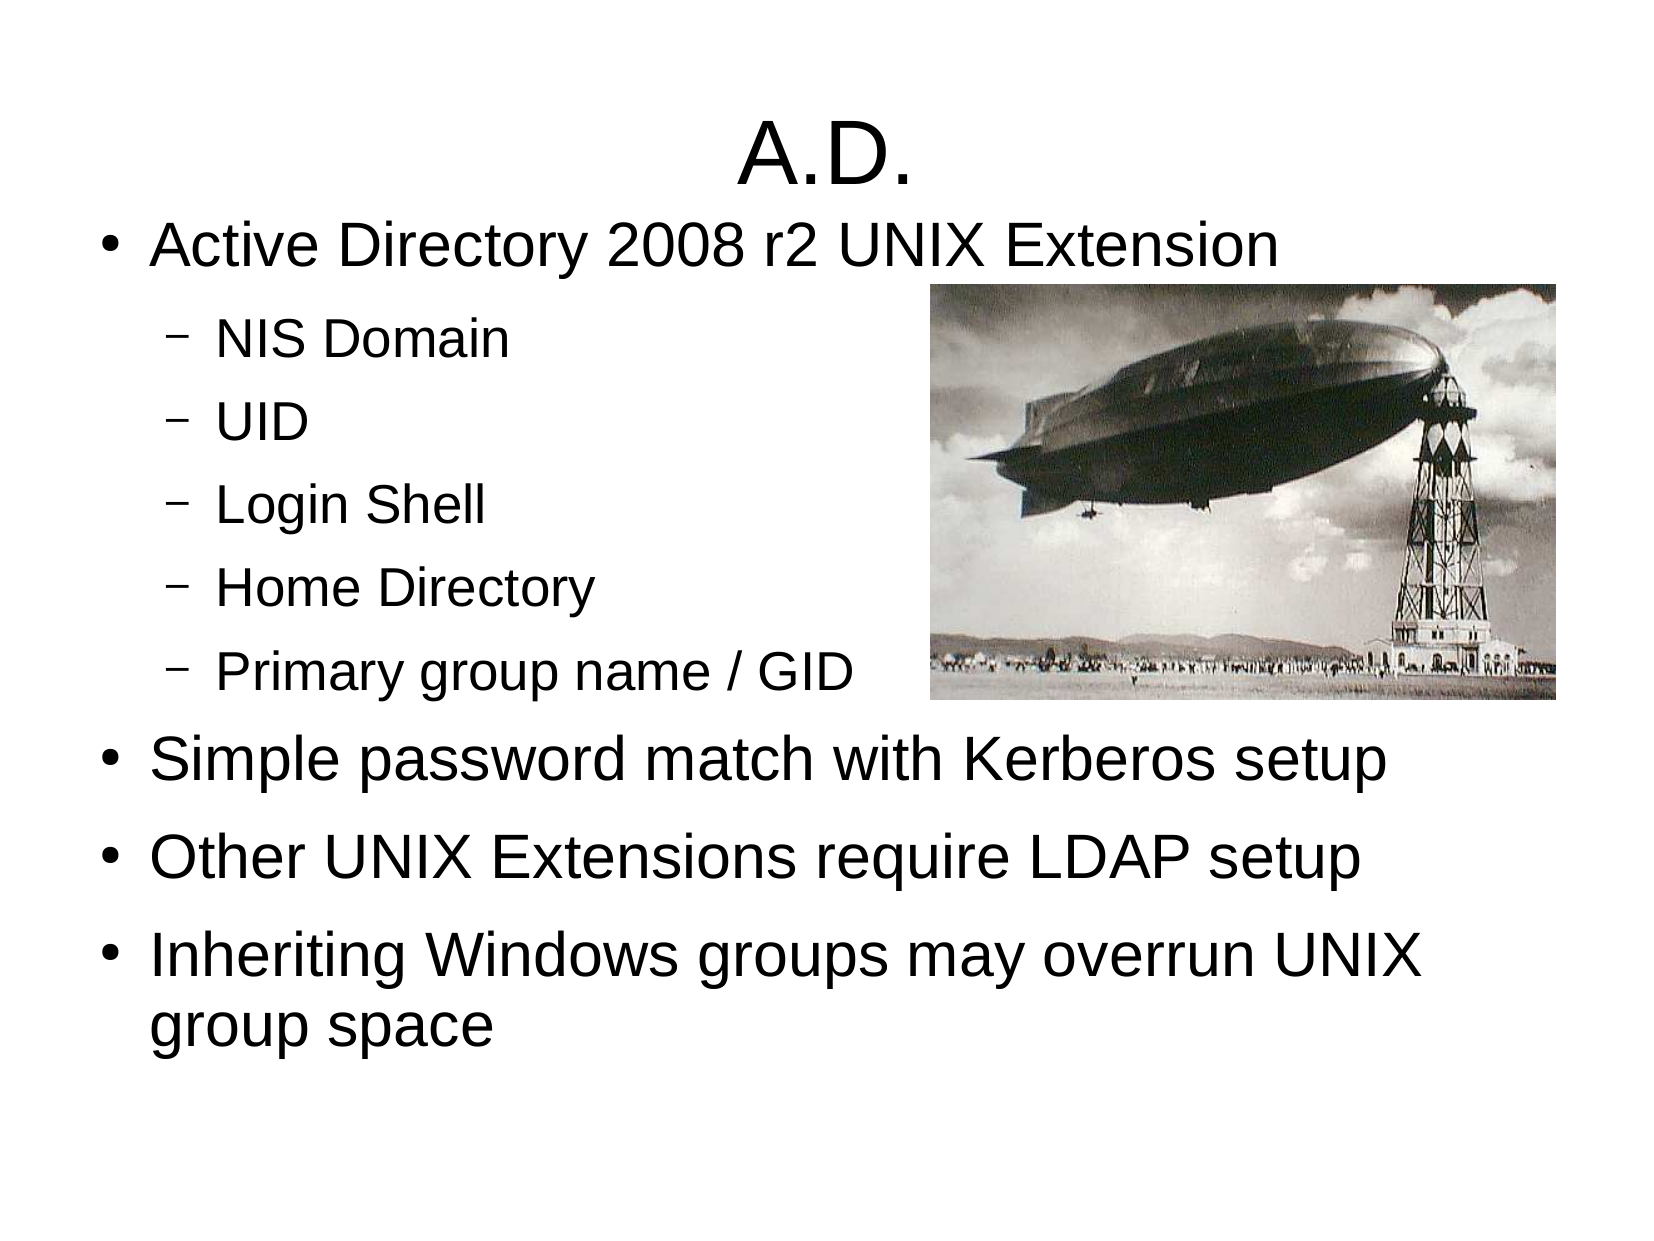

# A.D.
Active Directory 2008 r2 UNIX Extension
NIS Domain
UID
Login Shell
Home Directory
Primary group name / GID
Simple password match with Kerberos setup
Other UNIX Extensions require LDAP setup
Inheriting Windows groups may overrun UNIX group space